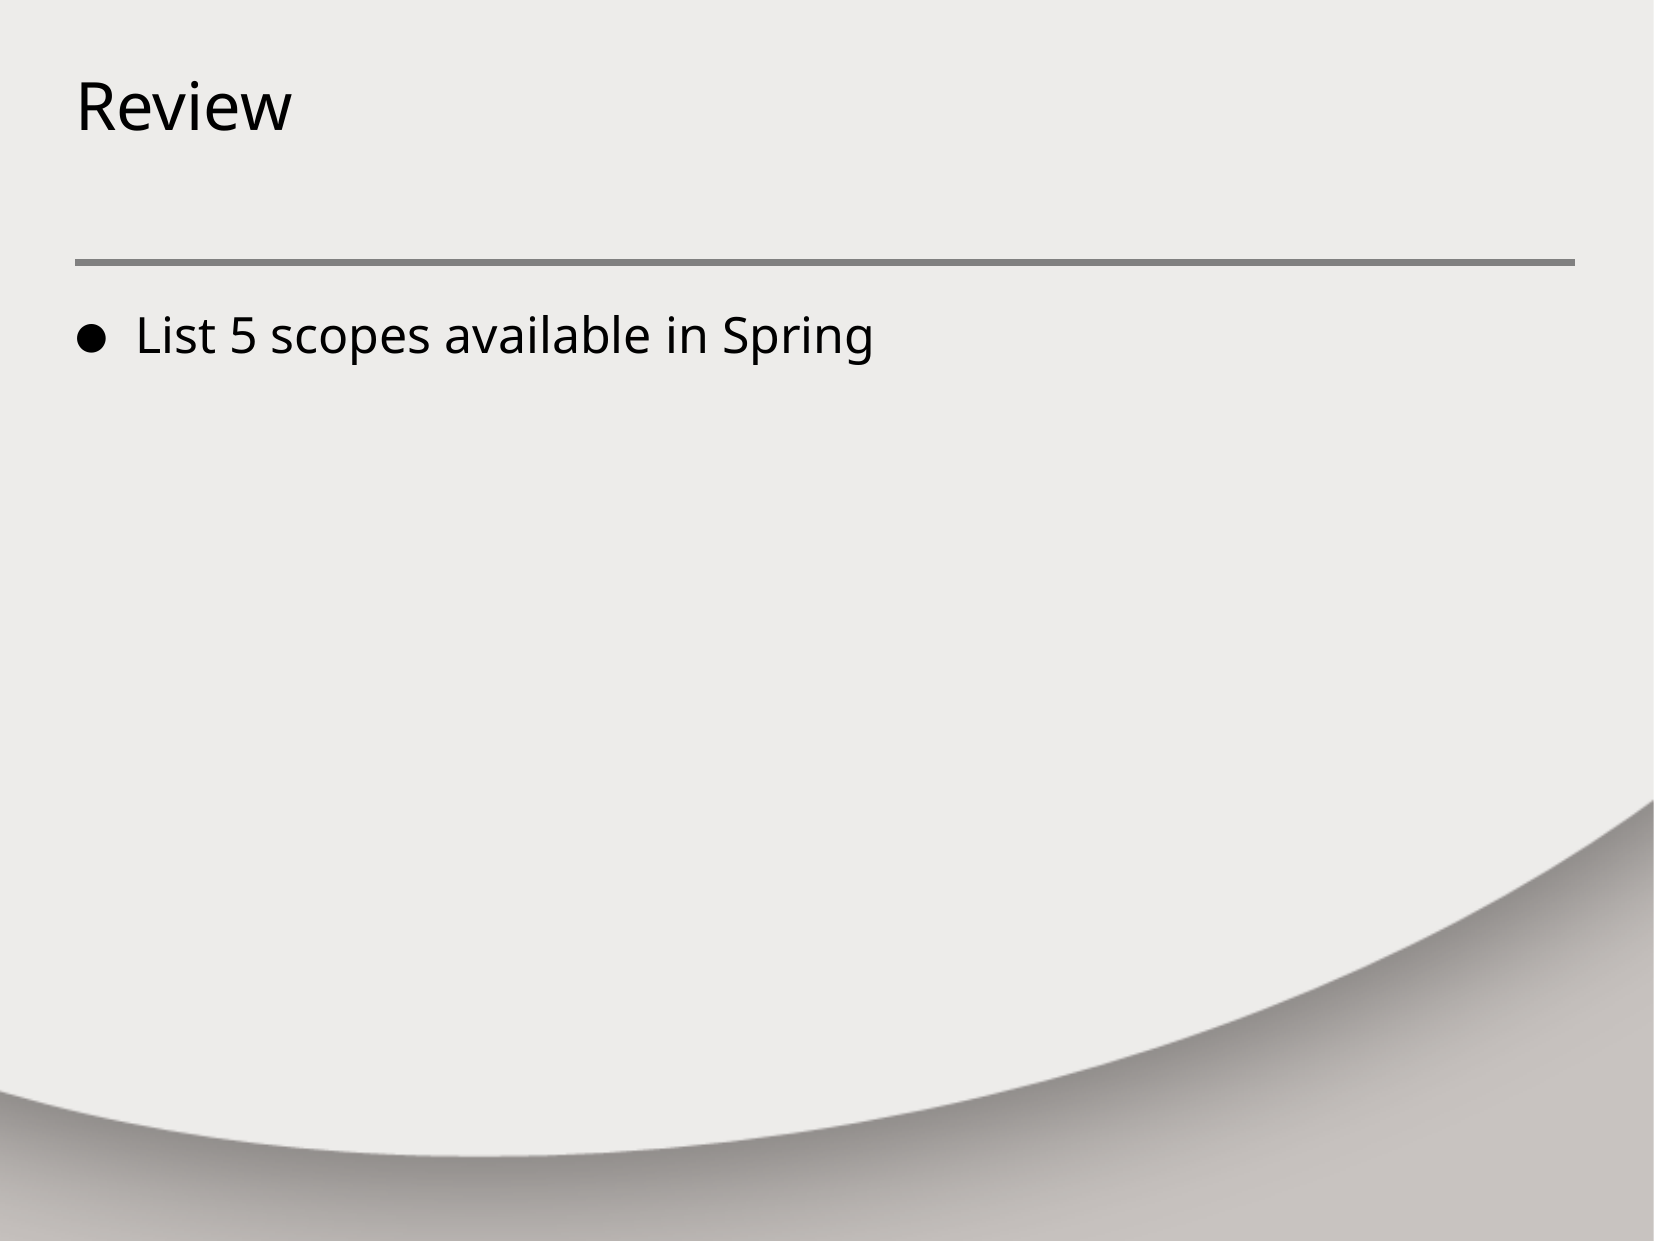

# Review
List 5 scopes available in Spring